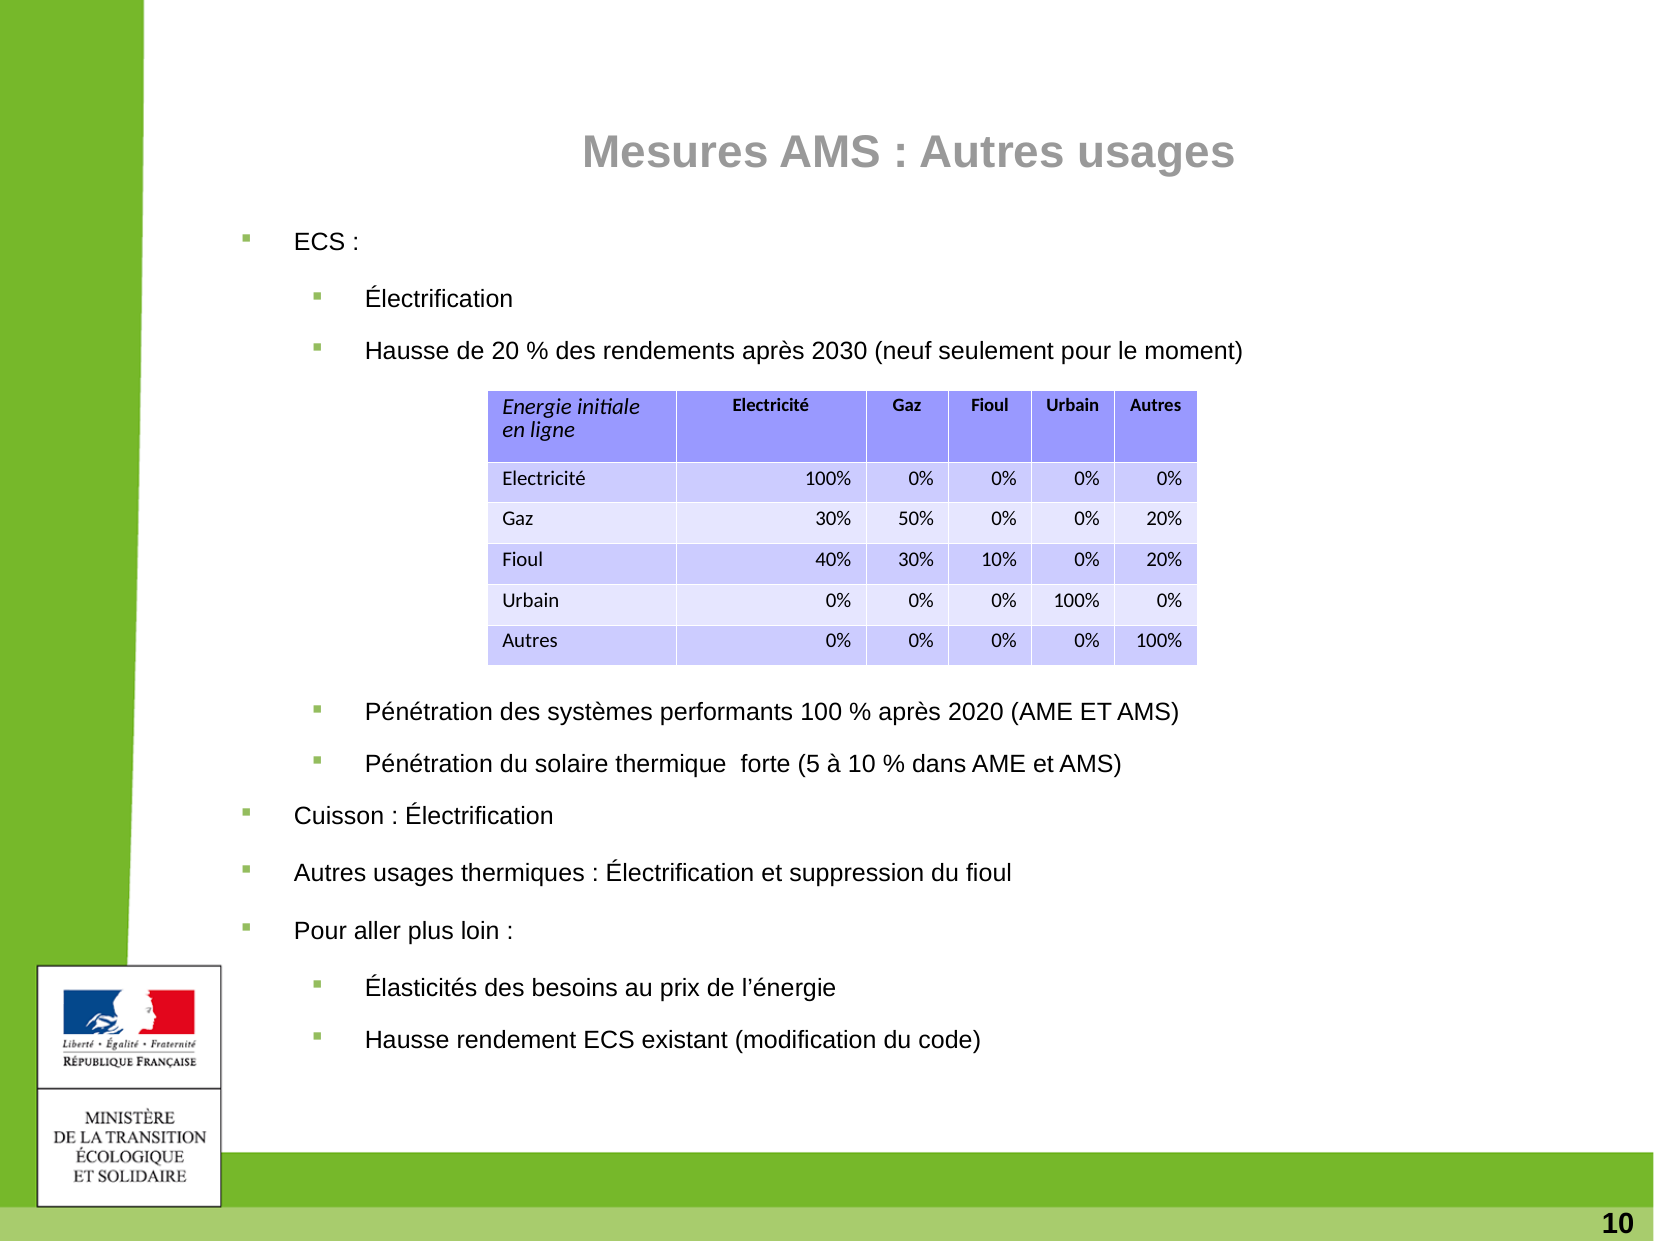

# Mesures AMS : Autres usages
ECS :
Électrification
Hausse de 20 % des rendements après 2030 (neuf seulement pour le moment)
Pénétration des systèmes performants 100 % après 2020 (AME ET AMS)
Pénétration du solaire thermique forte (5 à 10 % dans AME et AMS)
Cuisson : Électrification
Autres usages thermiques : Électrification et suppression du fioul
Pour aller plus loin :
Élasticités des besoins au prix de l’énergie
Hausse rendement ECS existant (modification du code)
| Energie initiale en ligne | Electricité | Gaz | Fioul | Urbain | Autres |
| --- | --- | --- | --- | --- | --- |
| Electricité | 100% | 0% | 0% | 0% | 0% |
| Gaz | 30% | 50% | 0% | 0% | 20% |
| Fioul | 40% | 30% | 10% | 0% | 20% |
| Urbain | 0% | 0% | 0% | 100% | 0% |
| Autres | 0% | 0% | 0% | 0% | 100% |